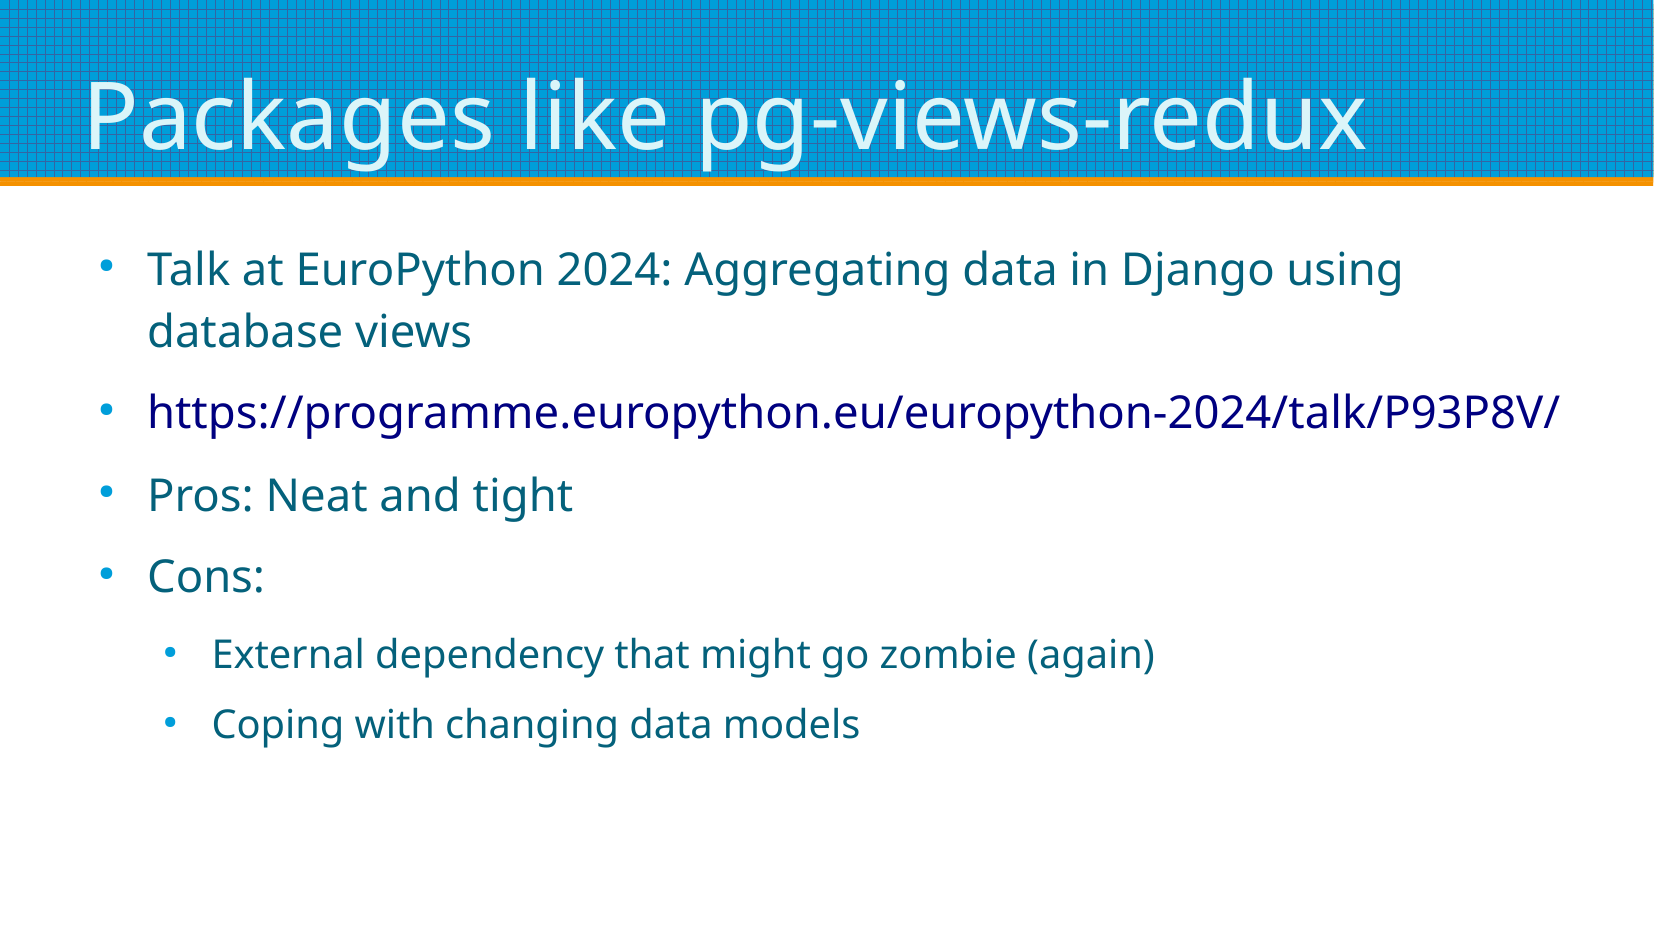

# Packages like pg-views-redux
Talk at EuroPython 2024: Aggregating data in Django using database views
https://programme.europython.eu/europython-2024/talk/P93P8V/
Pros: Neat and tight
Cons:
External dependency that might go zombie (again)
Coping with changing data models